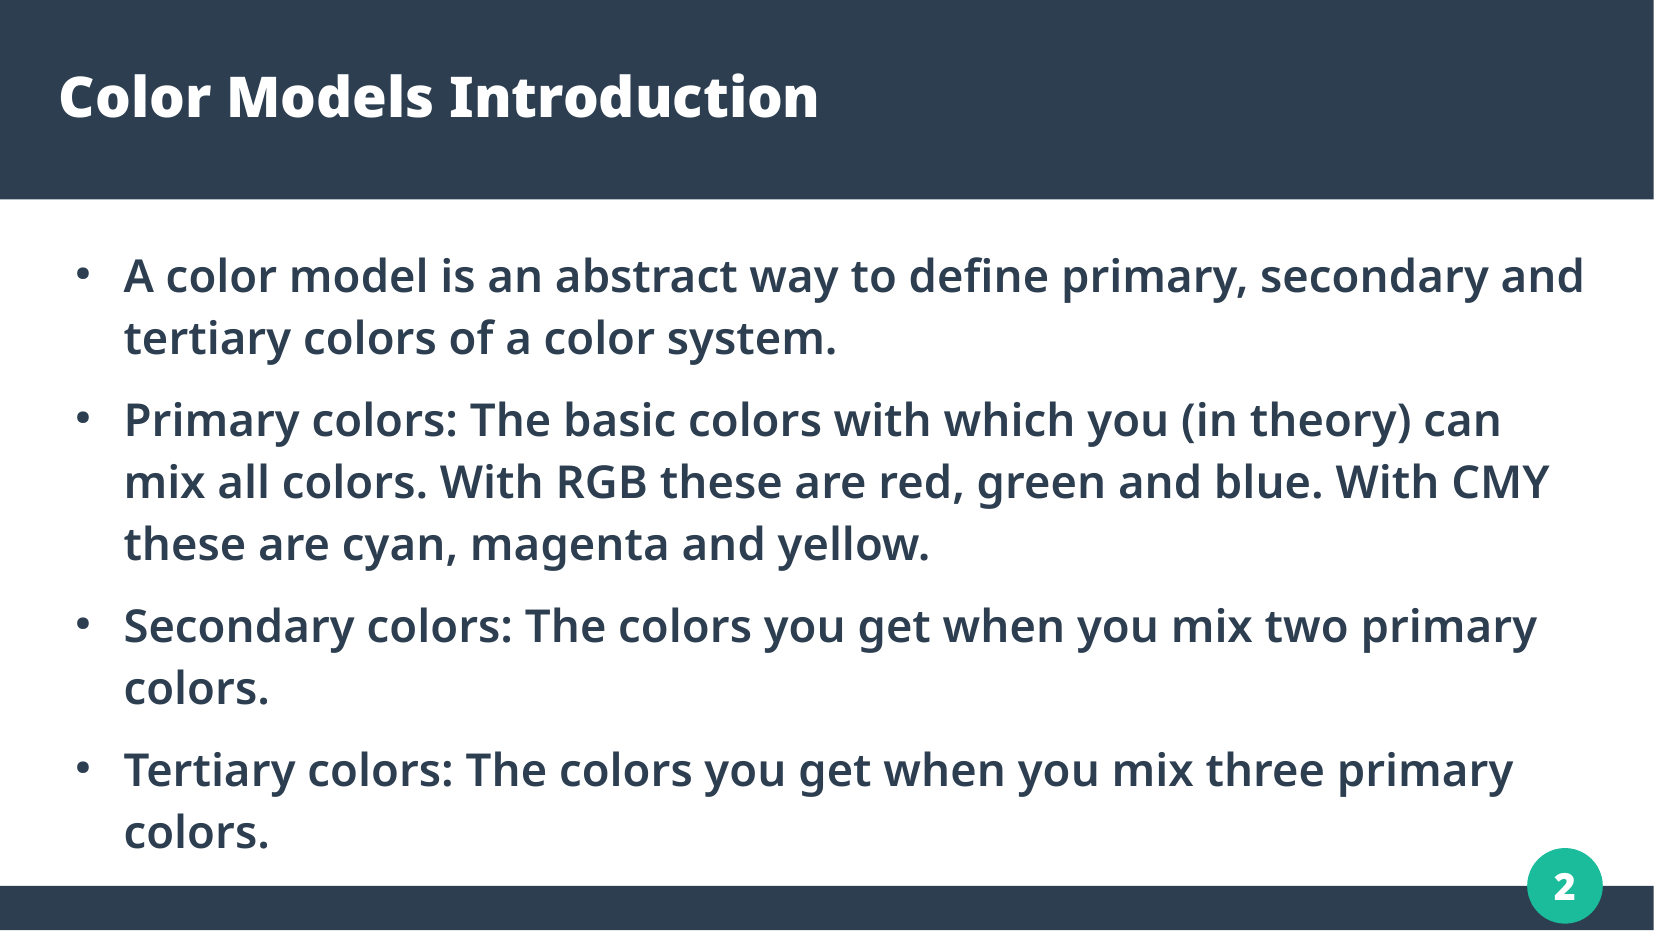

# Color Models Introduction
A color model is an abstract way to define primary, secondary and tertiary colors of a color system.
Primary colors: The basic colors with which you (in theory) can mix all colors. With RGB these are red, green and blue. With CMY these are cyan, magenta and yellow.
Secondary colors: The colors you get when you mix two primary colors.
Tertiary colors: The colors you get when you mix three primary colors.